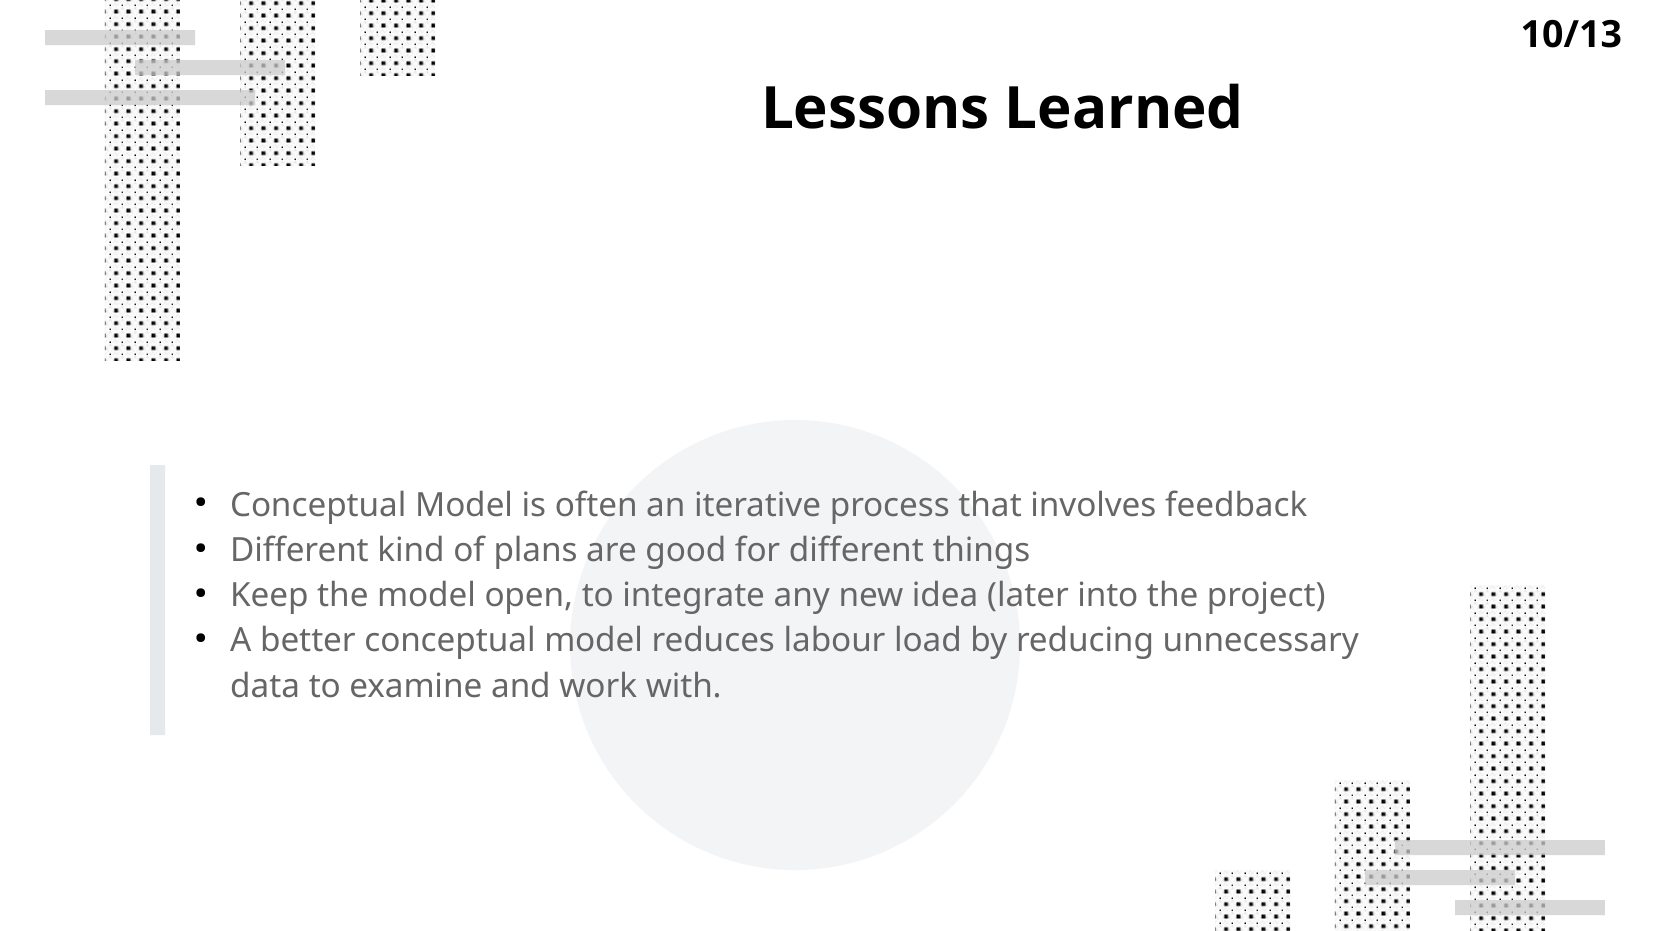

10/13
Lessons Learned
Conceptual Model is often an iterative process that involves feedback
Different kind of plans are good for different things
Keep the model open, to integrate any new idea (later into the project)
A better conceptual model reduces labour load by reducing unnecessary data to examine and work with.